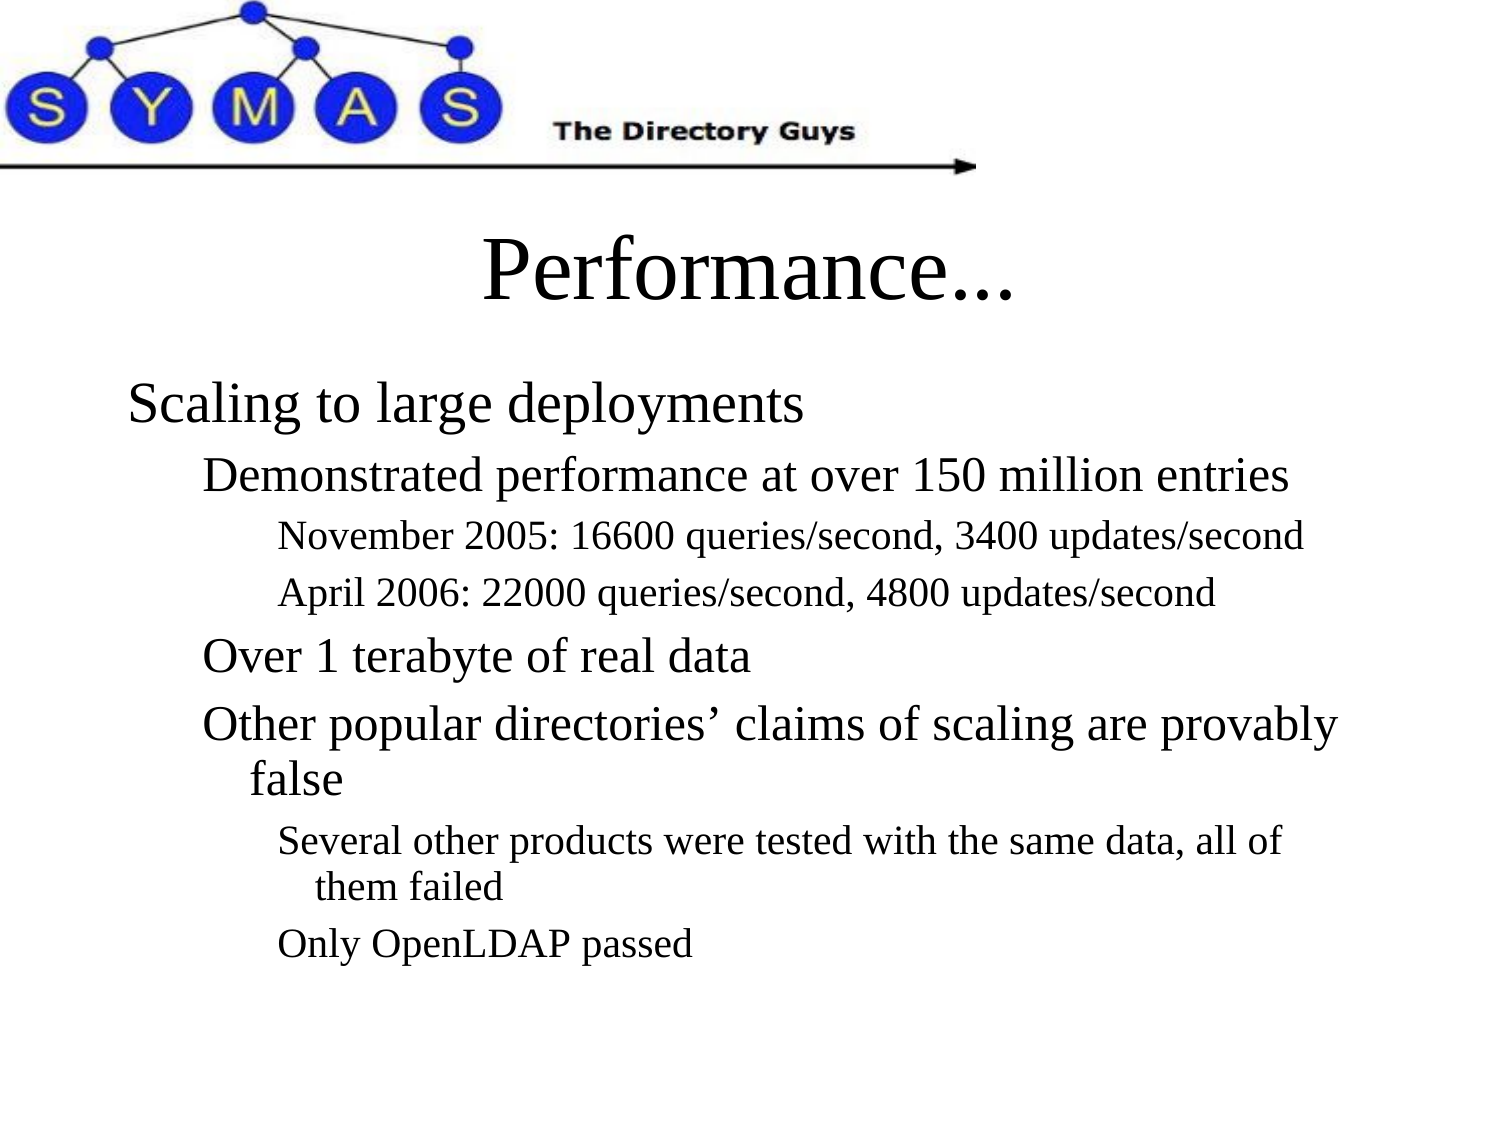

# Performance...
Scaling to large deployments
Demonstrated performance at over 150 million entries
November 2005: 16600 queries/second, 3400 updates/second
April 2006: 22000 queries/second, 4800 updates/second
Over 1 terabyte of real data
Other popular directories’ claims of scaling are provably false
Several other products were tested with the same data, all of them failed
Only OpenLDAP passed